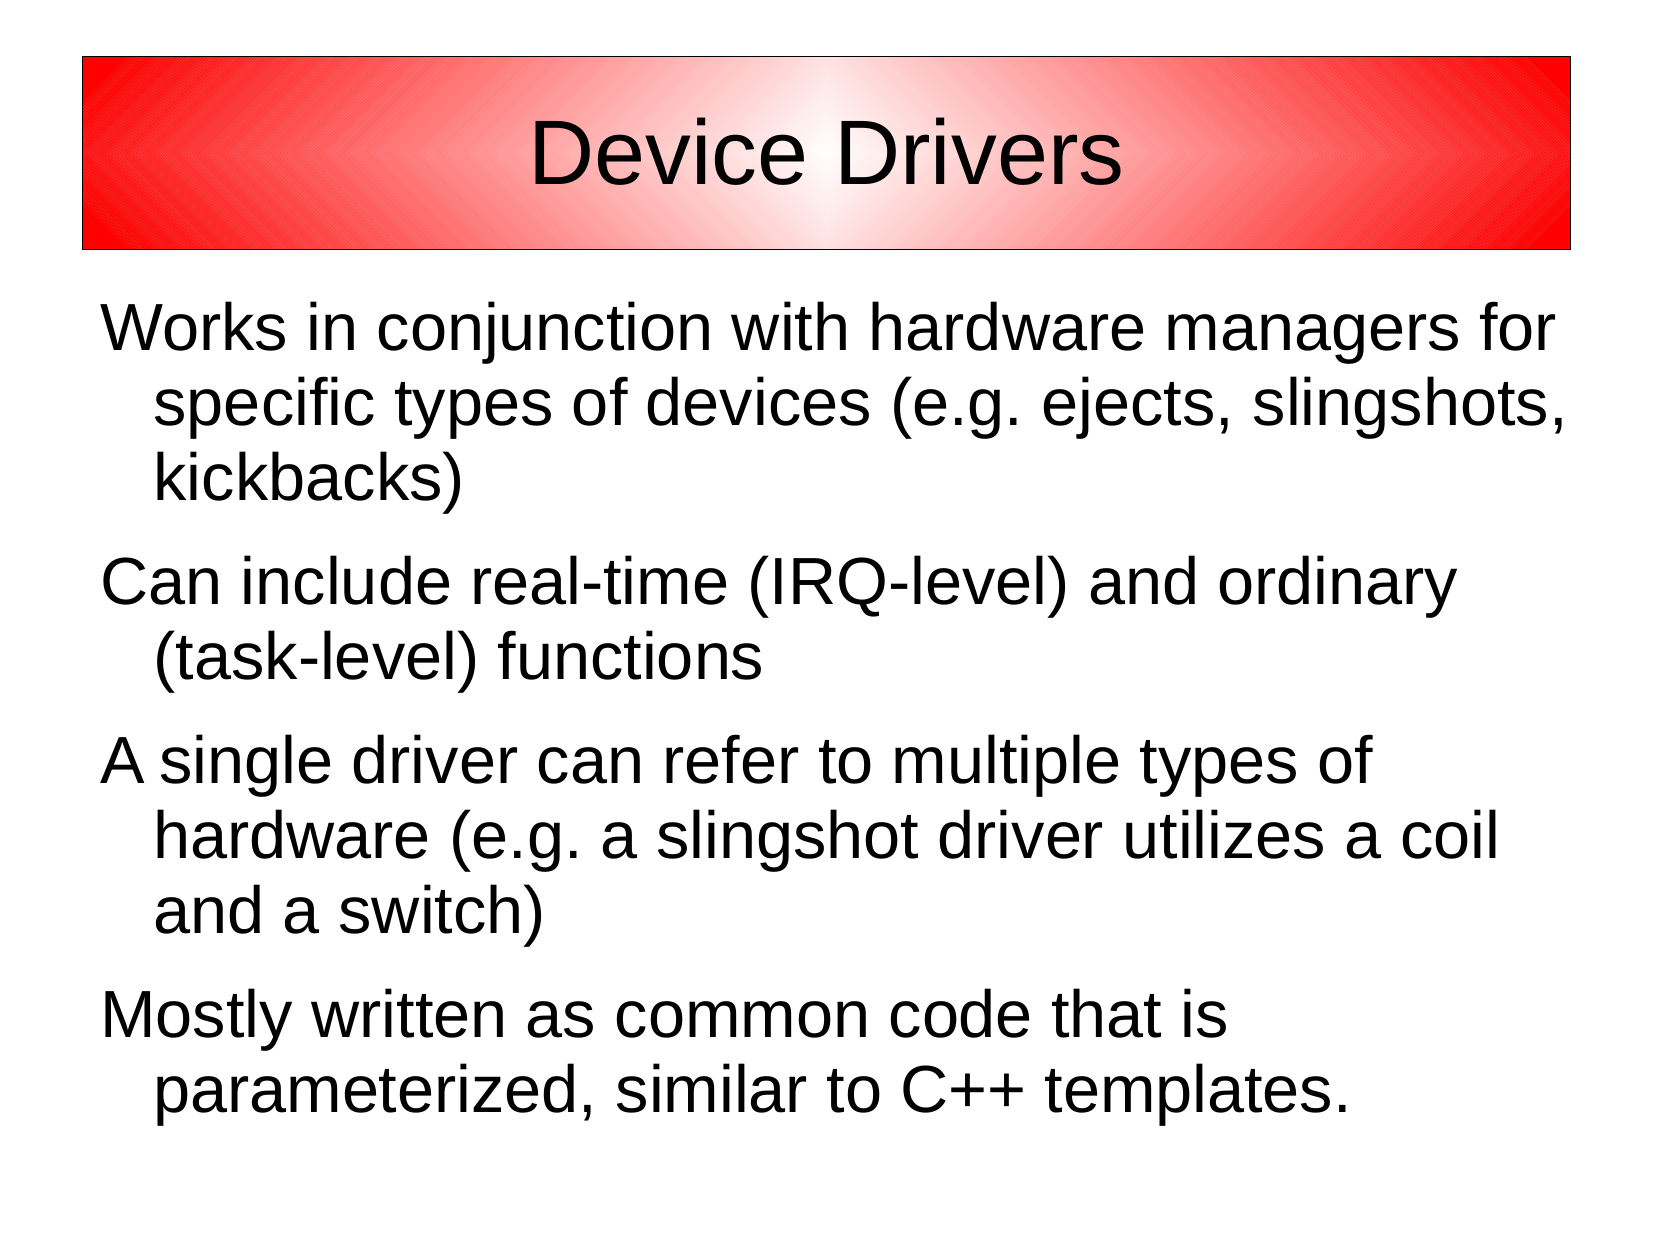

# Device Drivers
Works in conjunction with hardware managers for specific types of devices (e.g. ejects, slingshots, kickbacks)
Can include real-time (IRQ-level) and ordinary (task-level) functions
A single driver can refer to multiple types of hardware (e.g. a slingshot driver utilizes a coil and a switch)
Mostly written as common code that is parameterized, similar to C++ templates.